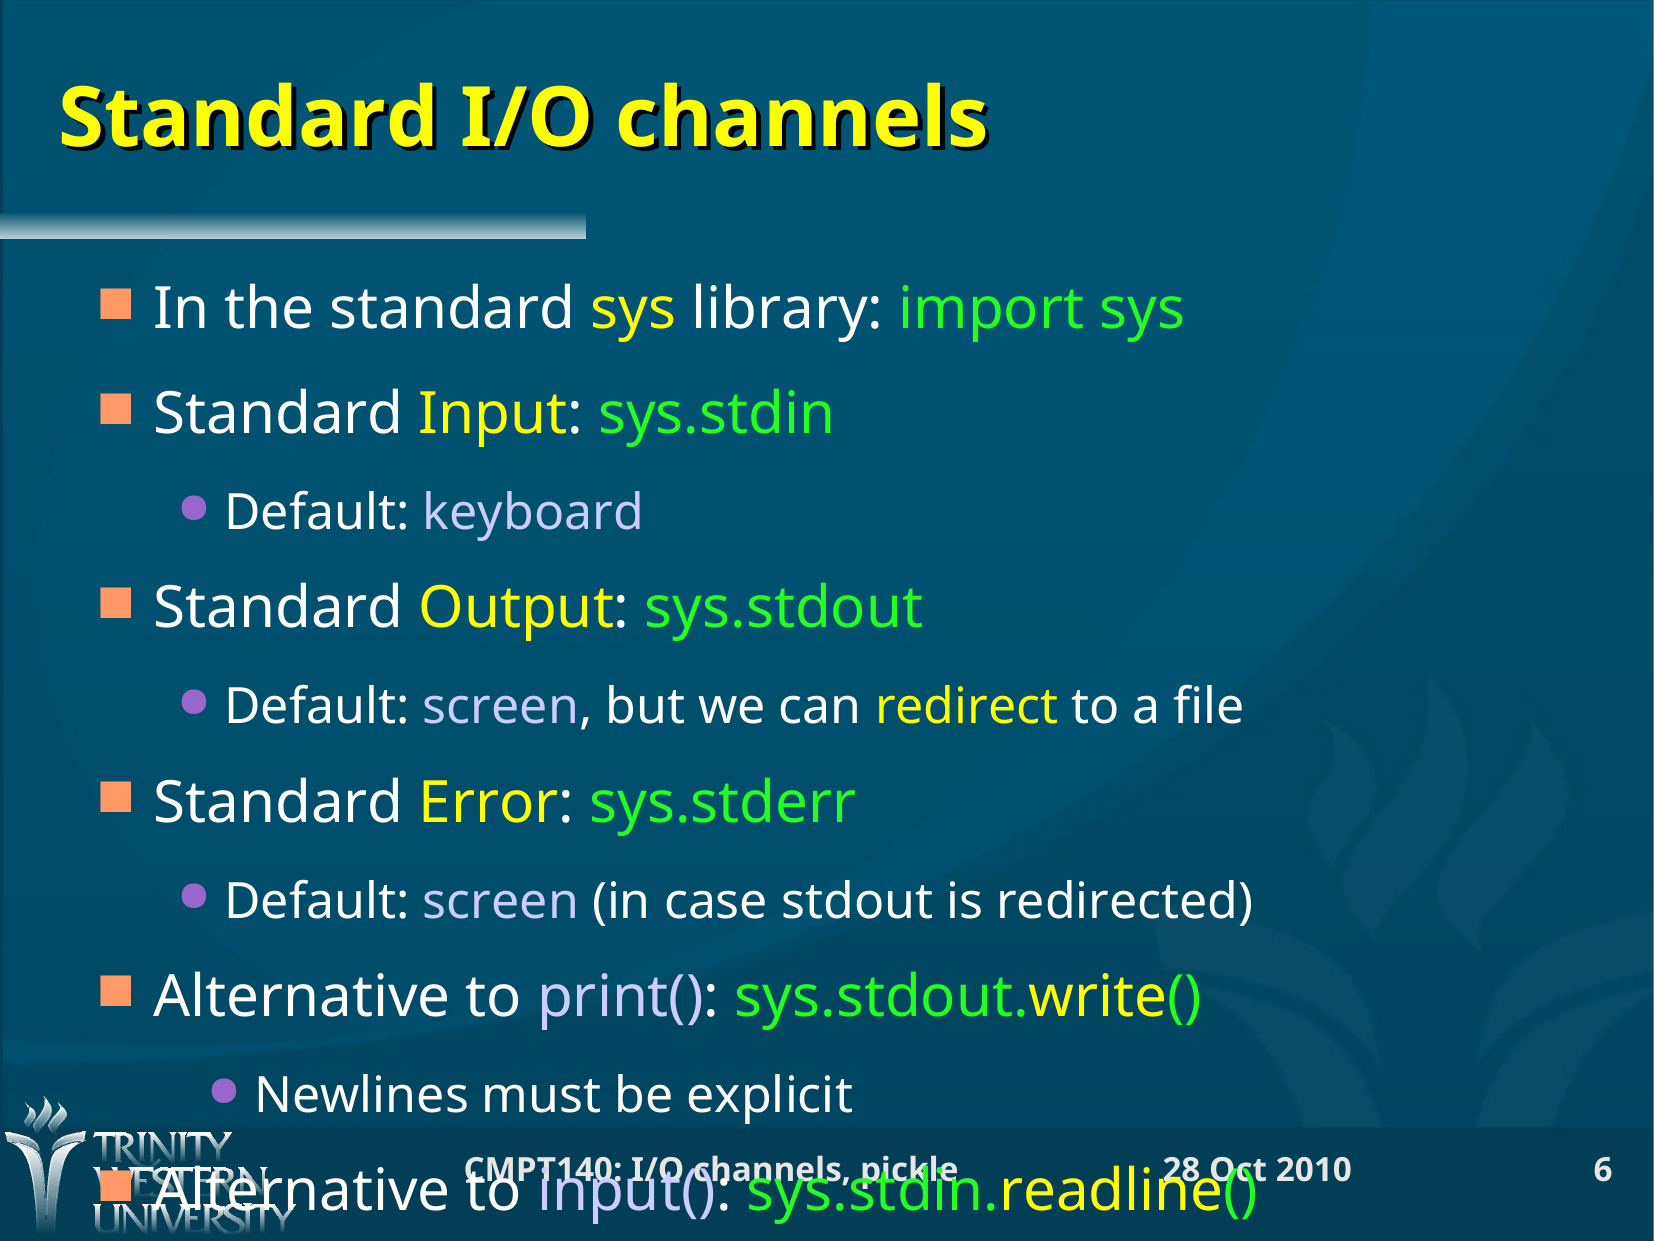

# Standard I/O channels
In the standard sys library: import sys
Standard Input: sys.stdin
Default: keyboard
Standard Output: sys.stdout
Default: screen, but we can redirect to a file
Standard Error: sys.stderr
Default: screen (in case stdout is redirected)
Alternative to print(): sys.stdout.write()
Newlines must be explicit
Alternative to input(): sys.stdin.readline()
CMPT140: I/O channels, pickle
28 Oct 2010
6